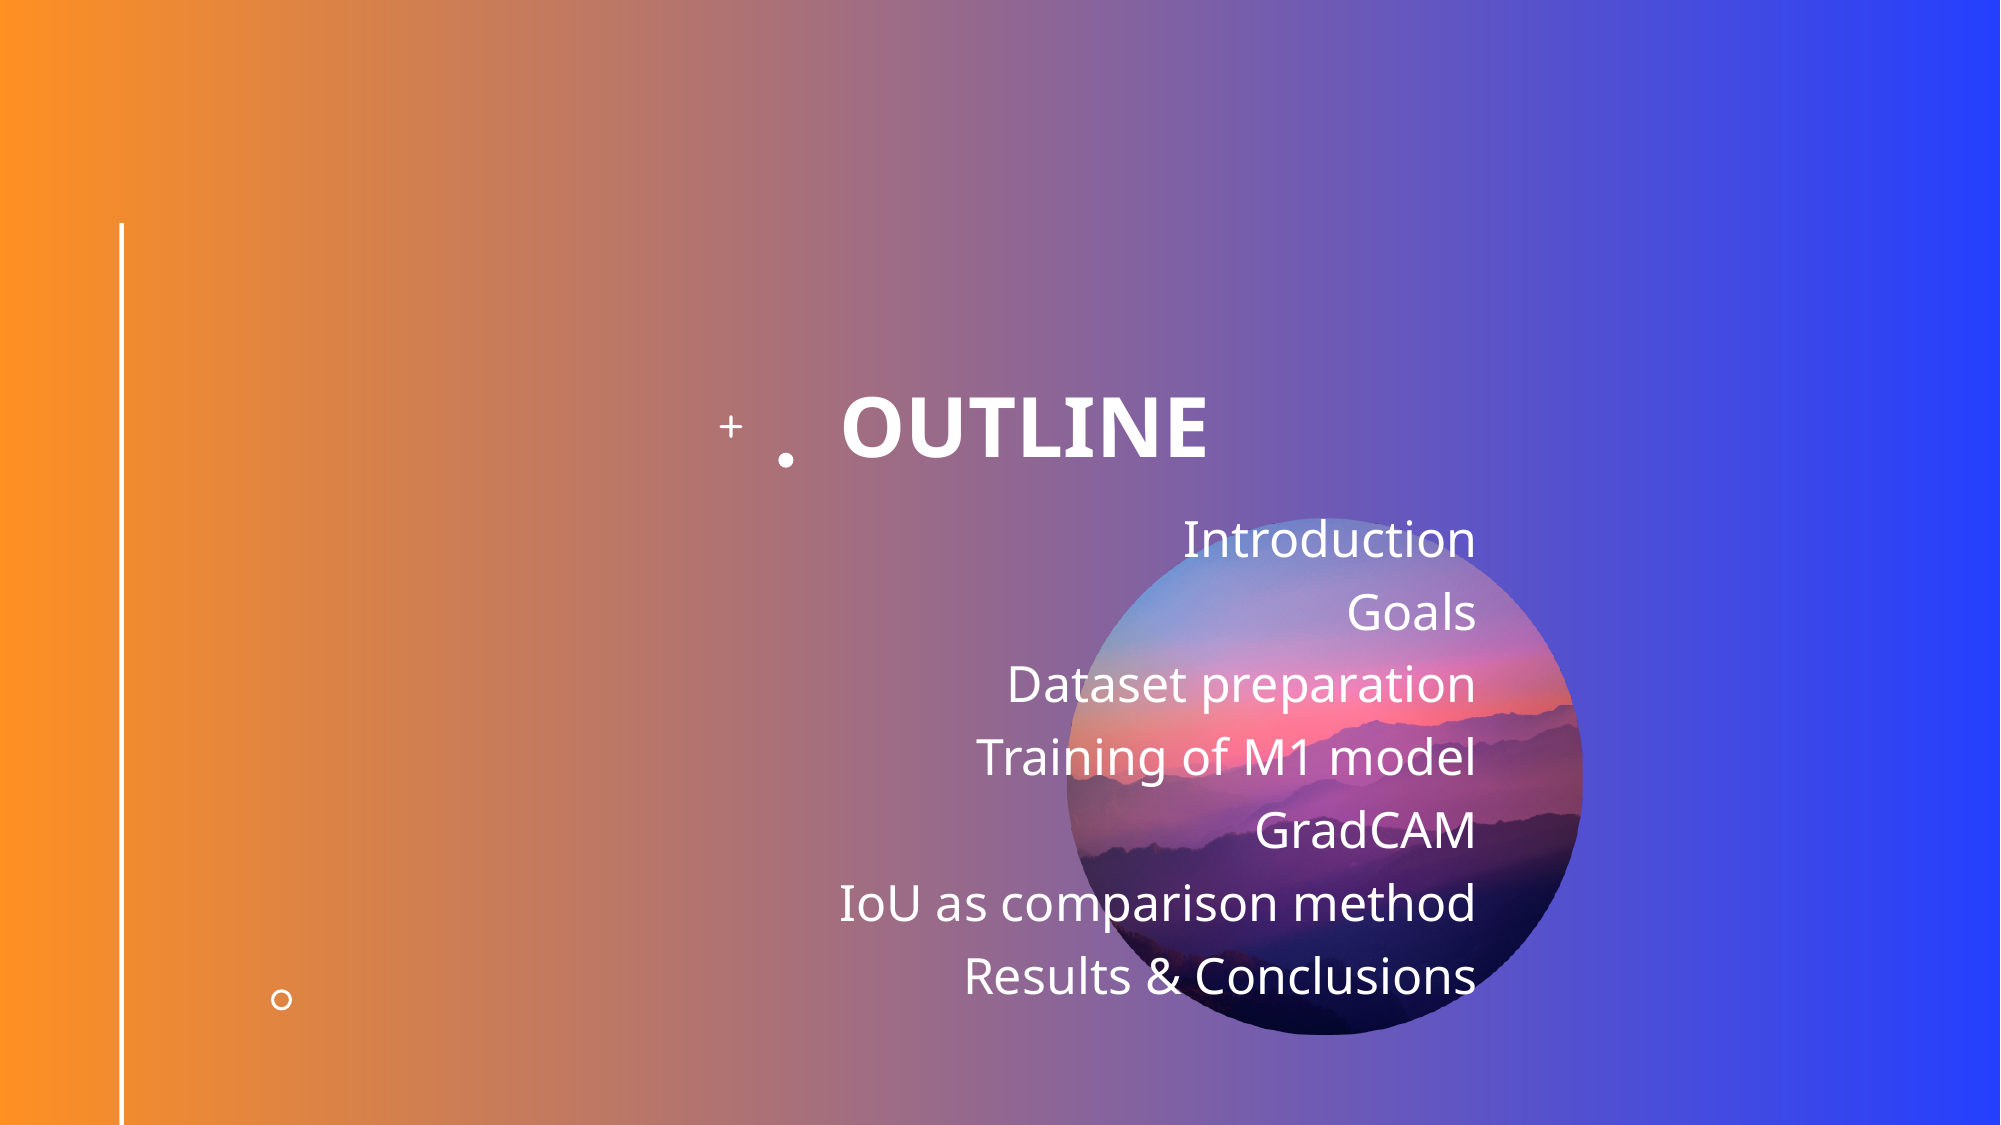

# outline
Introduction
	Goals
Dataset preparation
Training of M1 model
GradCAM
IoU as comparison method
Results & Conclusions